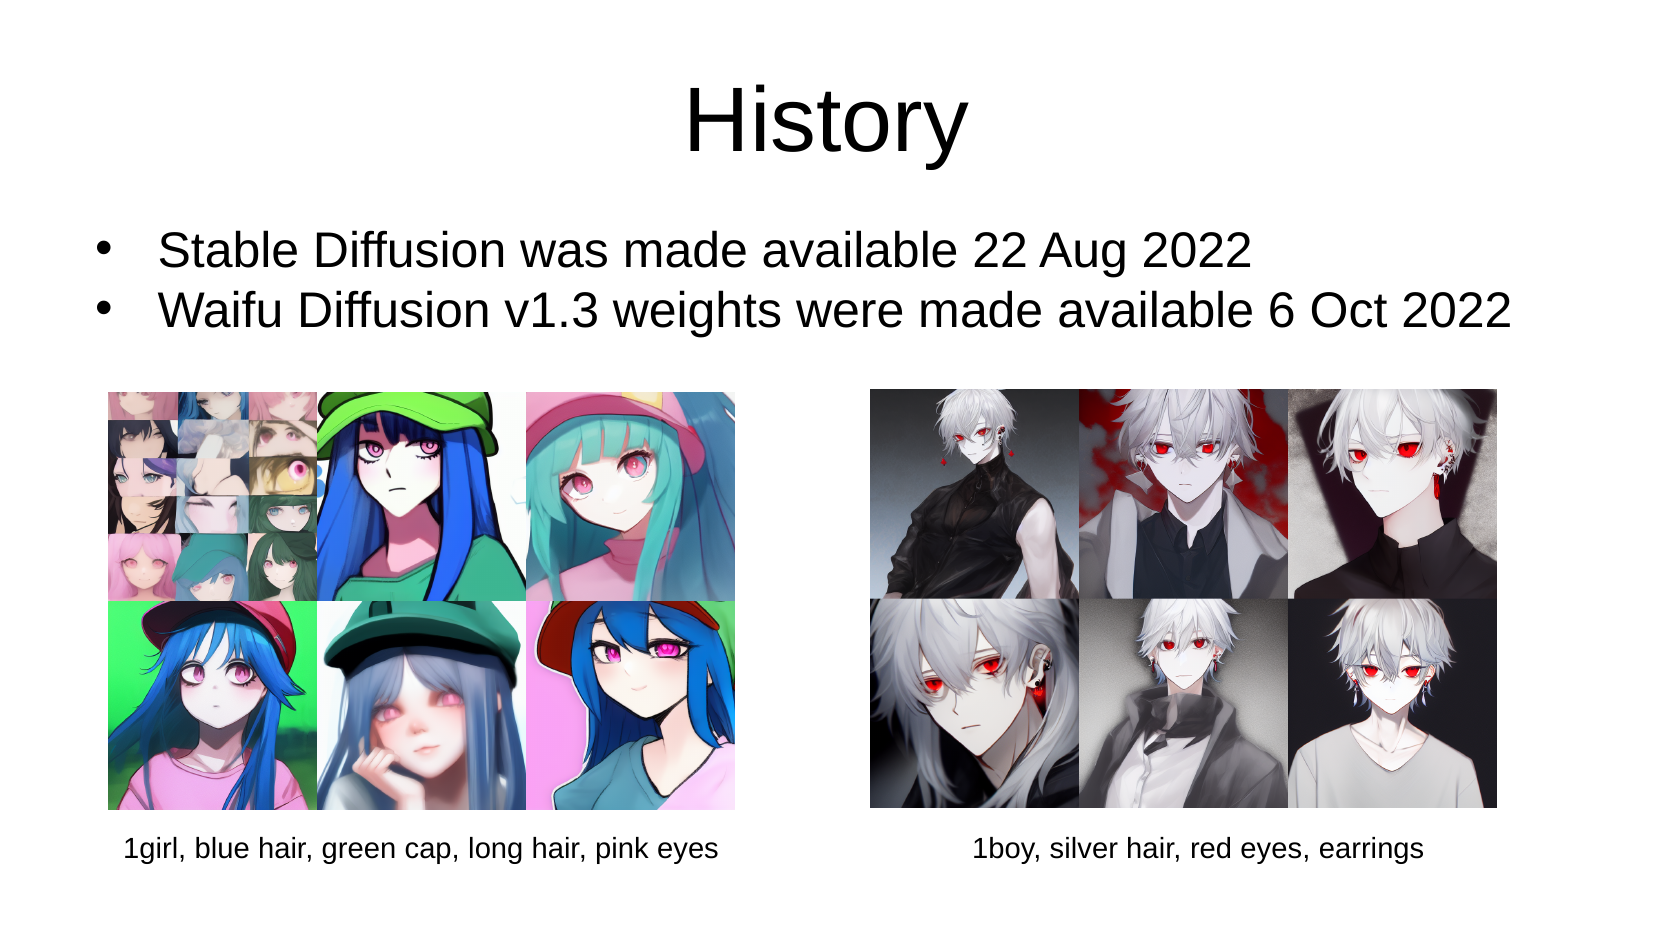

# History
Stable Diffusion was made available 22 Aug 2022
Waifu Diffusion v1.3 weights were made available 6 Oct 2022
1girl, blue hair, green cap, long hair, pink eyes
1boy, silver hair, red eyes, earrings